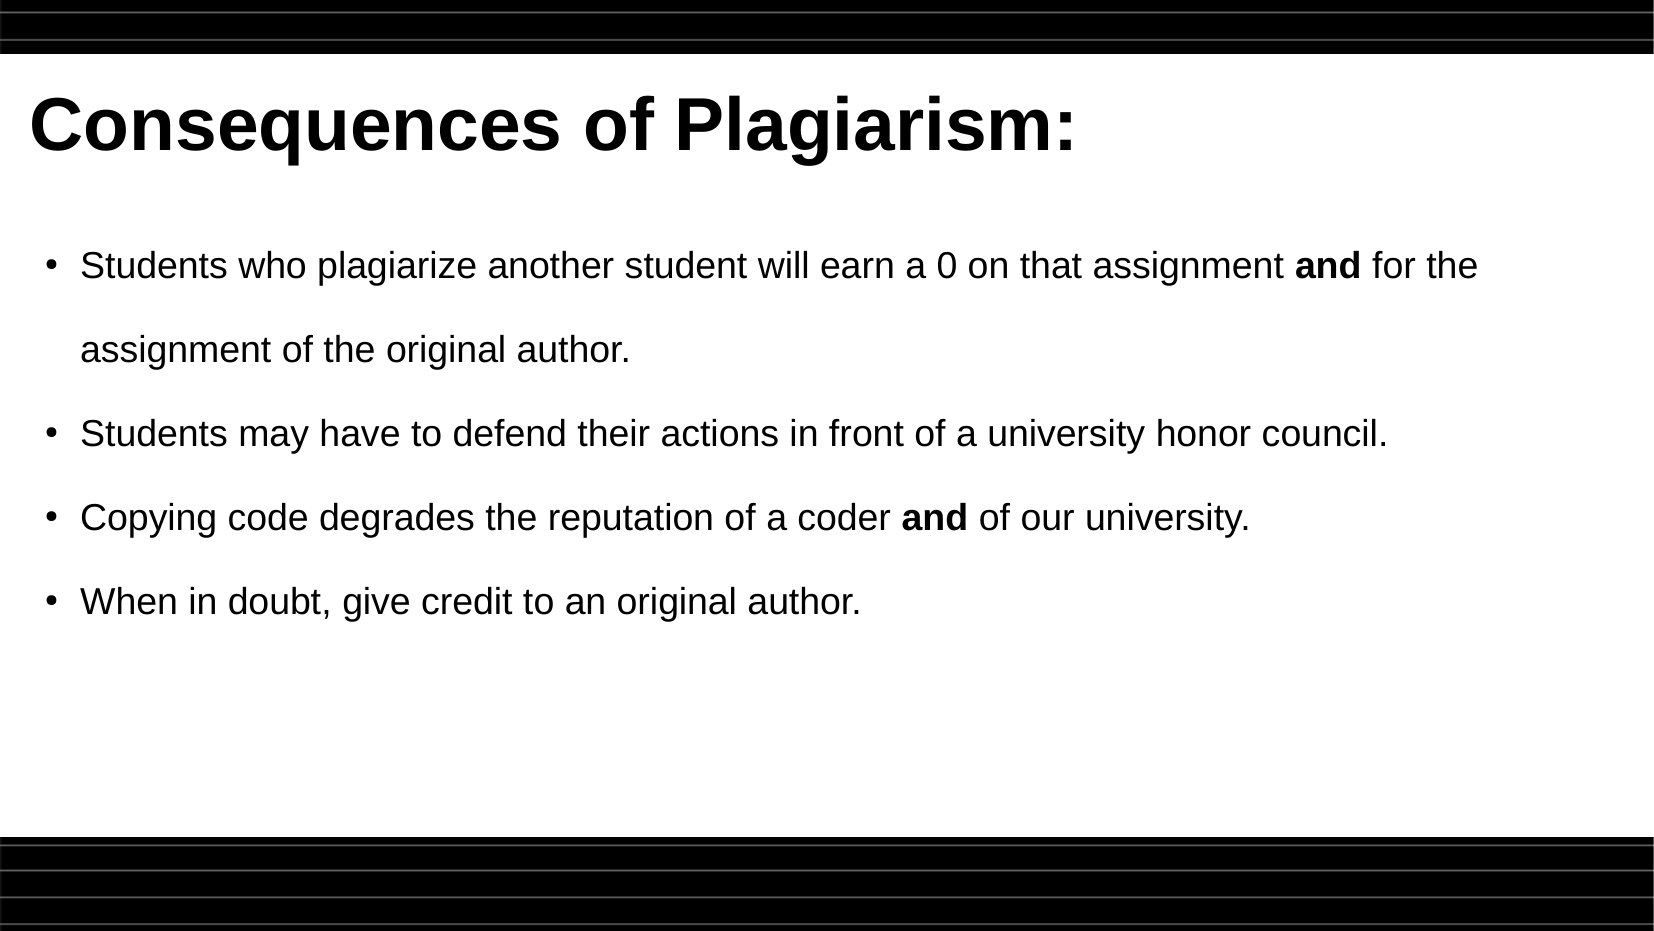

Consequences of Plagiarism:
Students who plagiarize another student will earn a 0 on that assignment and for the assignment of the original author.
Students may have to defend their actions in front of a university honor council.
Copying code degrades the reputation of a coder and of our university.
When in doubt, give credit to an original author.